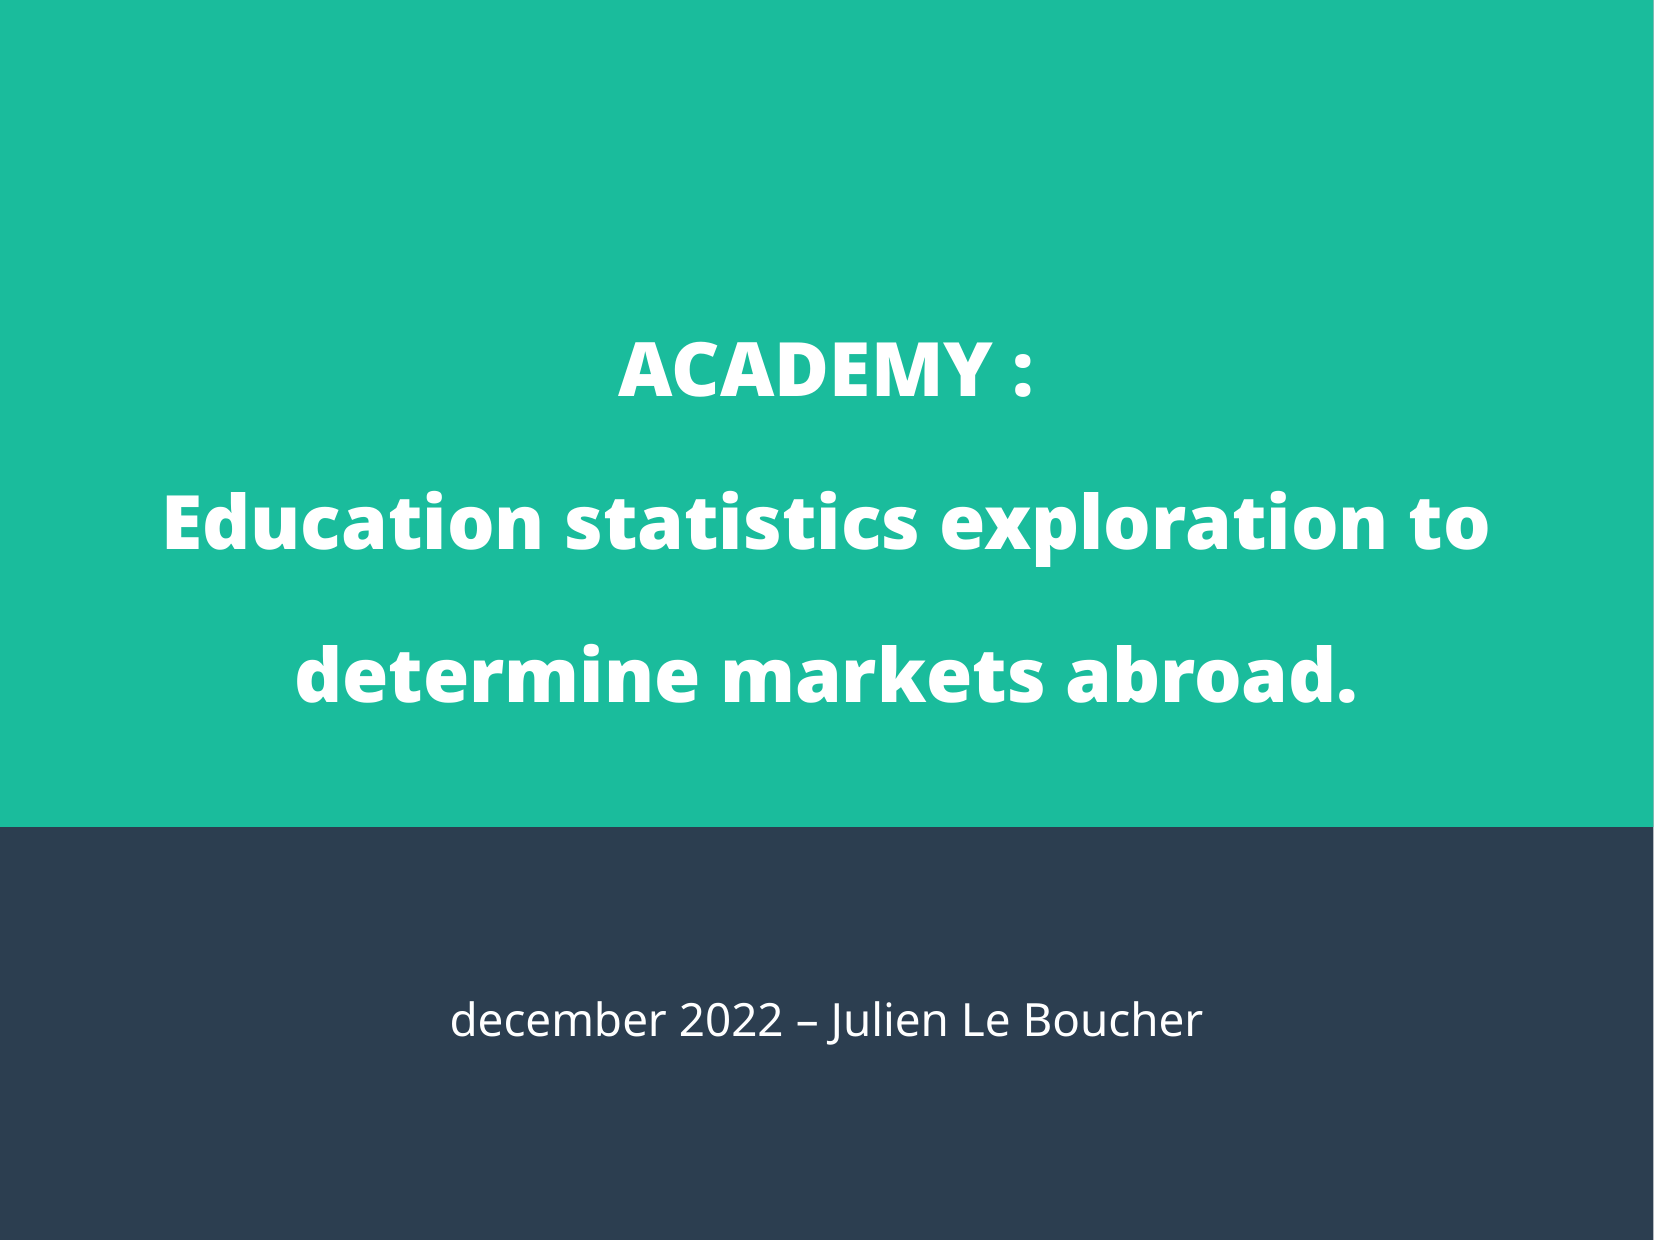

# ACADEMY : Education statistics exploration to determine markets abroad.
december 2022 – Julien Le Boucher